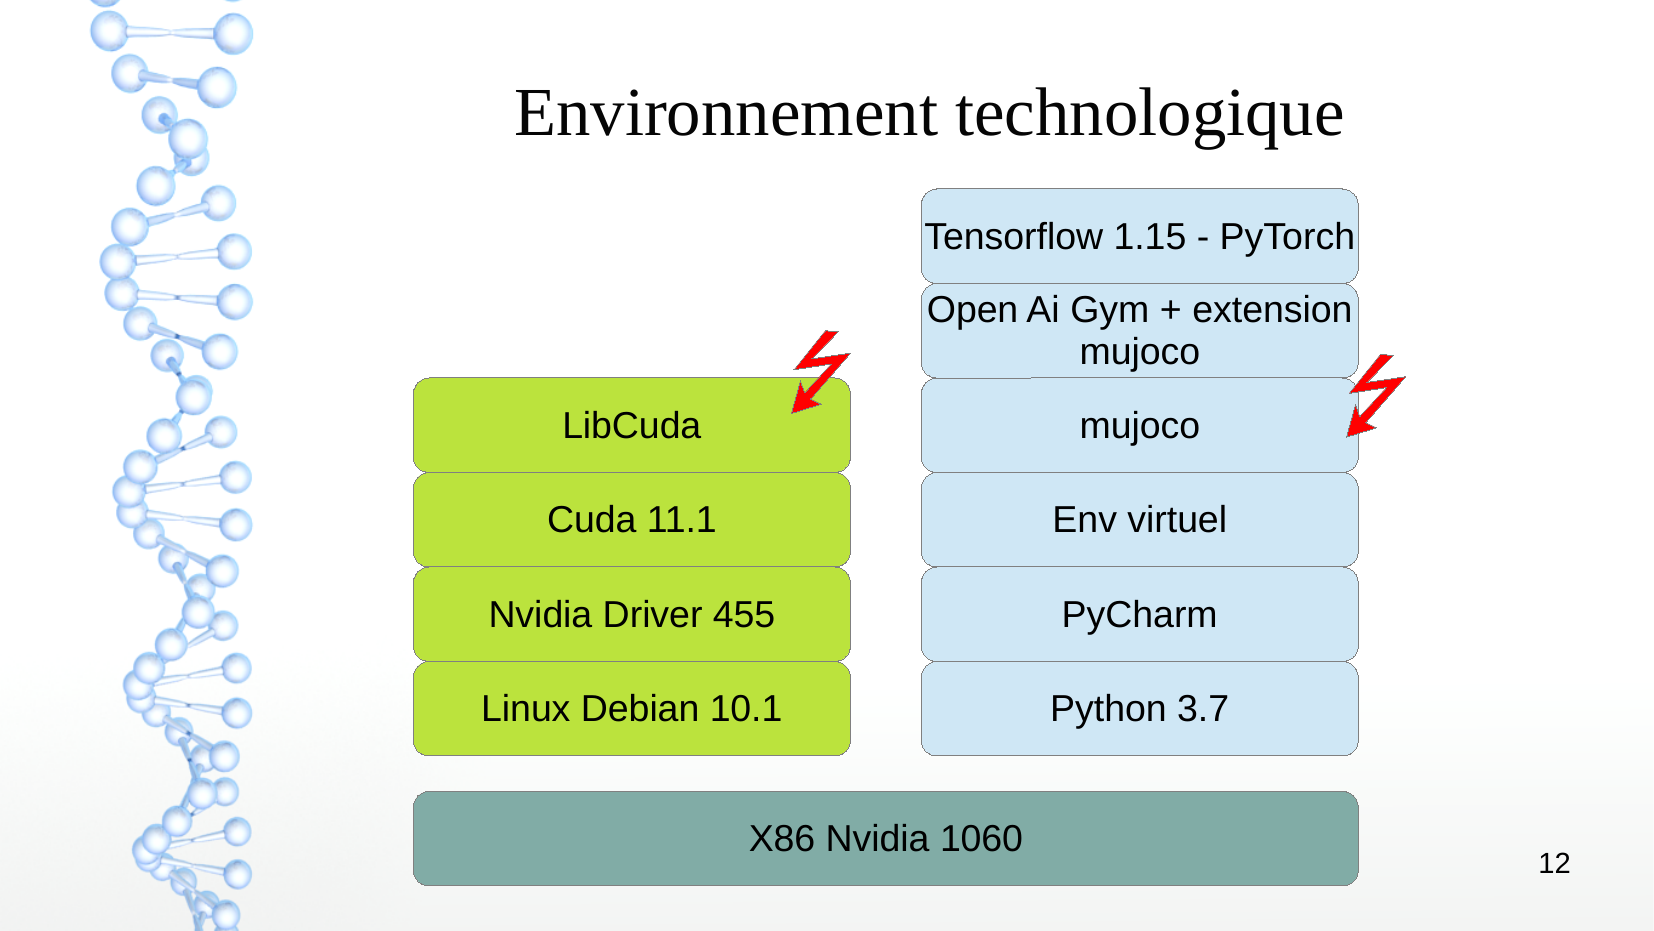

# Environnement technologique
Tensorflow 1.15 - PyTorch
Open Ai Gym + extension
mujoco
LibCuda
mujoco
Cuda 11.1
Env virtuel
Nvidia Driver 455
PyCharm
Linux Debian 10.1
Python 3.7
X86 Nvidia 1060
12